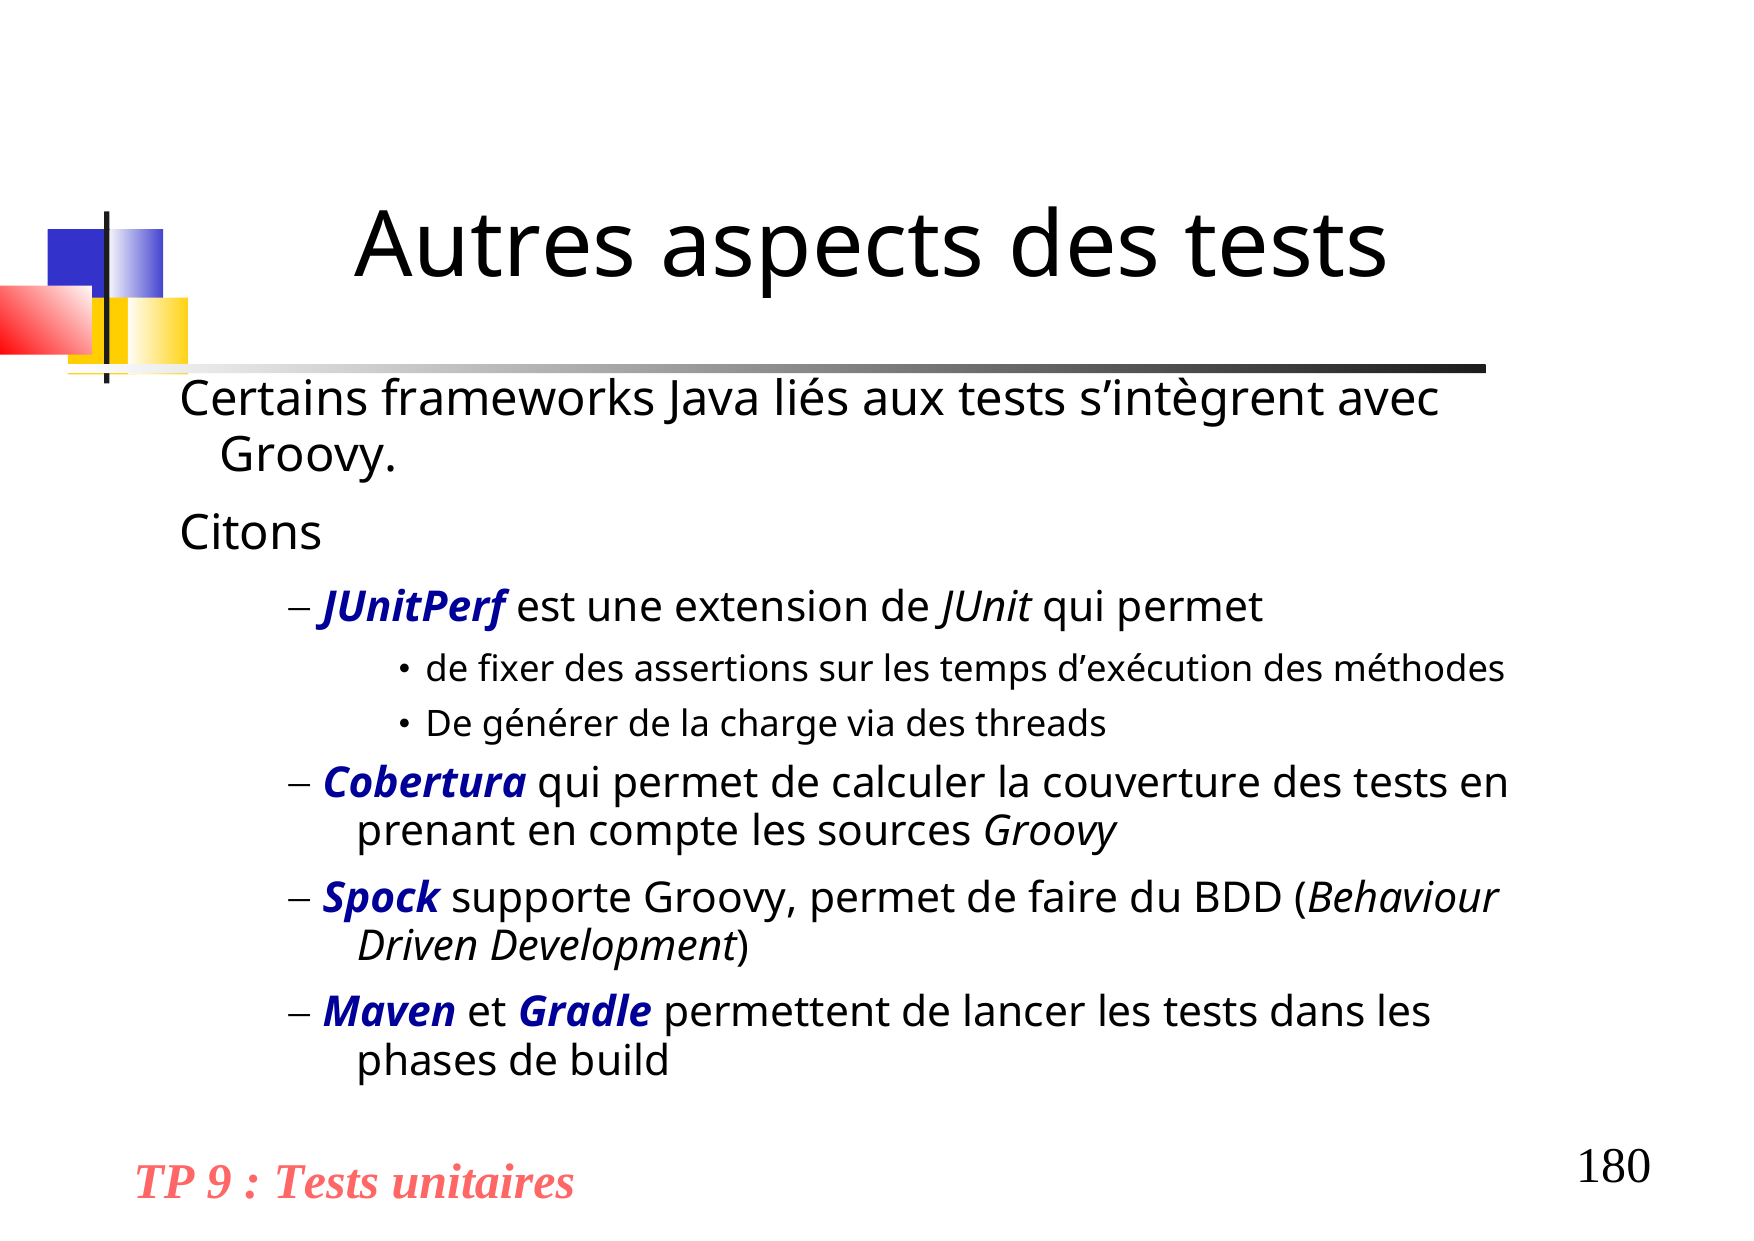

# Autres aspects des tests
Certains frameworks Java liés aux tests s’intègrent avec Groovy.
Citons
JUnitPerf est une extension de JUnit qui permet
de fixer des assertions sur les temps d’exécution des méthodes
De générer de la charge via des threads
Cobertura qui permet de calculer la couverture des tests en prenant en compte les sources Groovy
Spock supporte Groovy, permet de faire du BDD (Behaviour Driven Development)
Maven et Gradle permettent de lancer les tests dans les phases de build
TP 9 : Tests unitaires